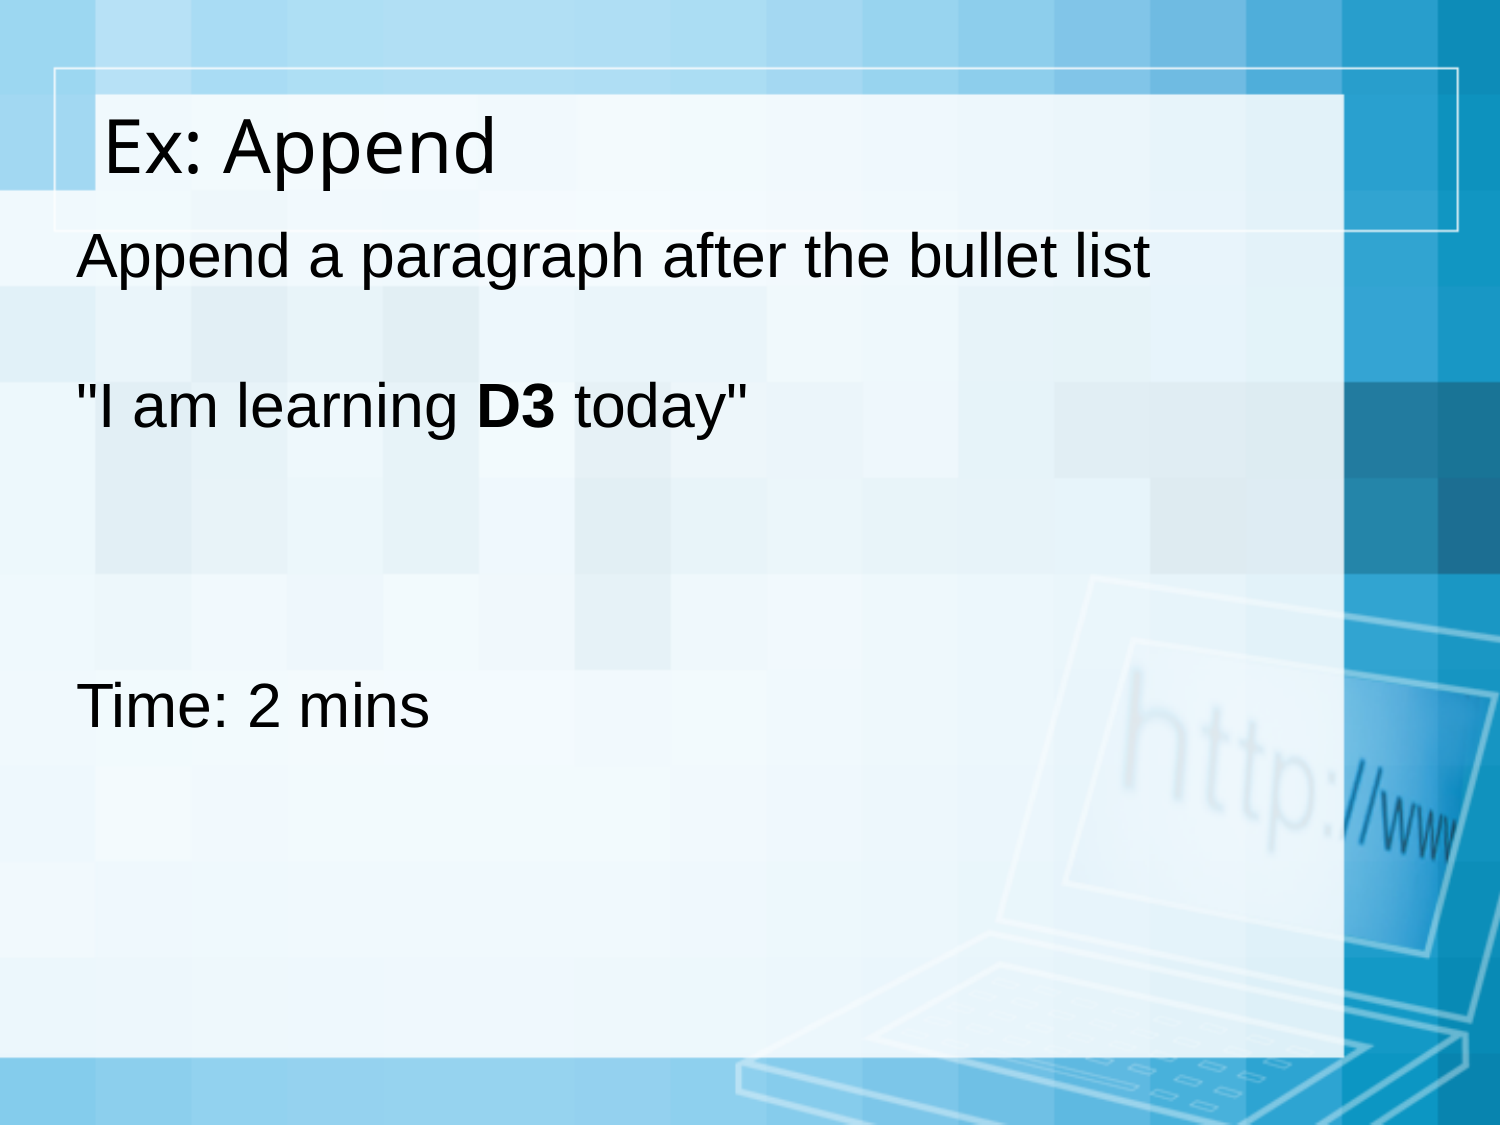

# Ex: Append
Append a paragraph after the bullet list
"I am learning D3 today"
Time: 2 mins